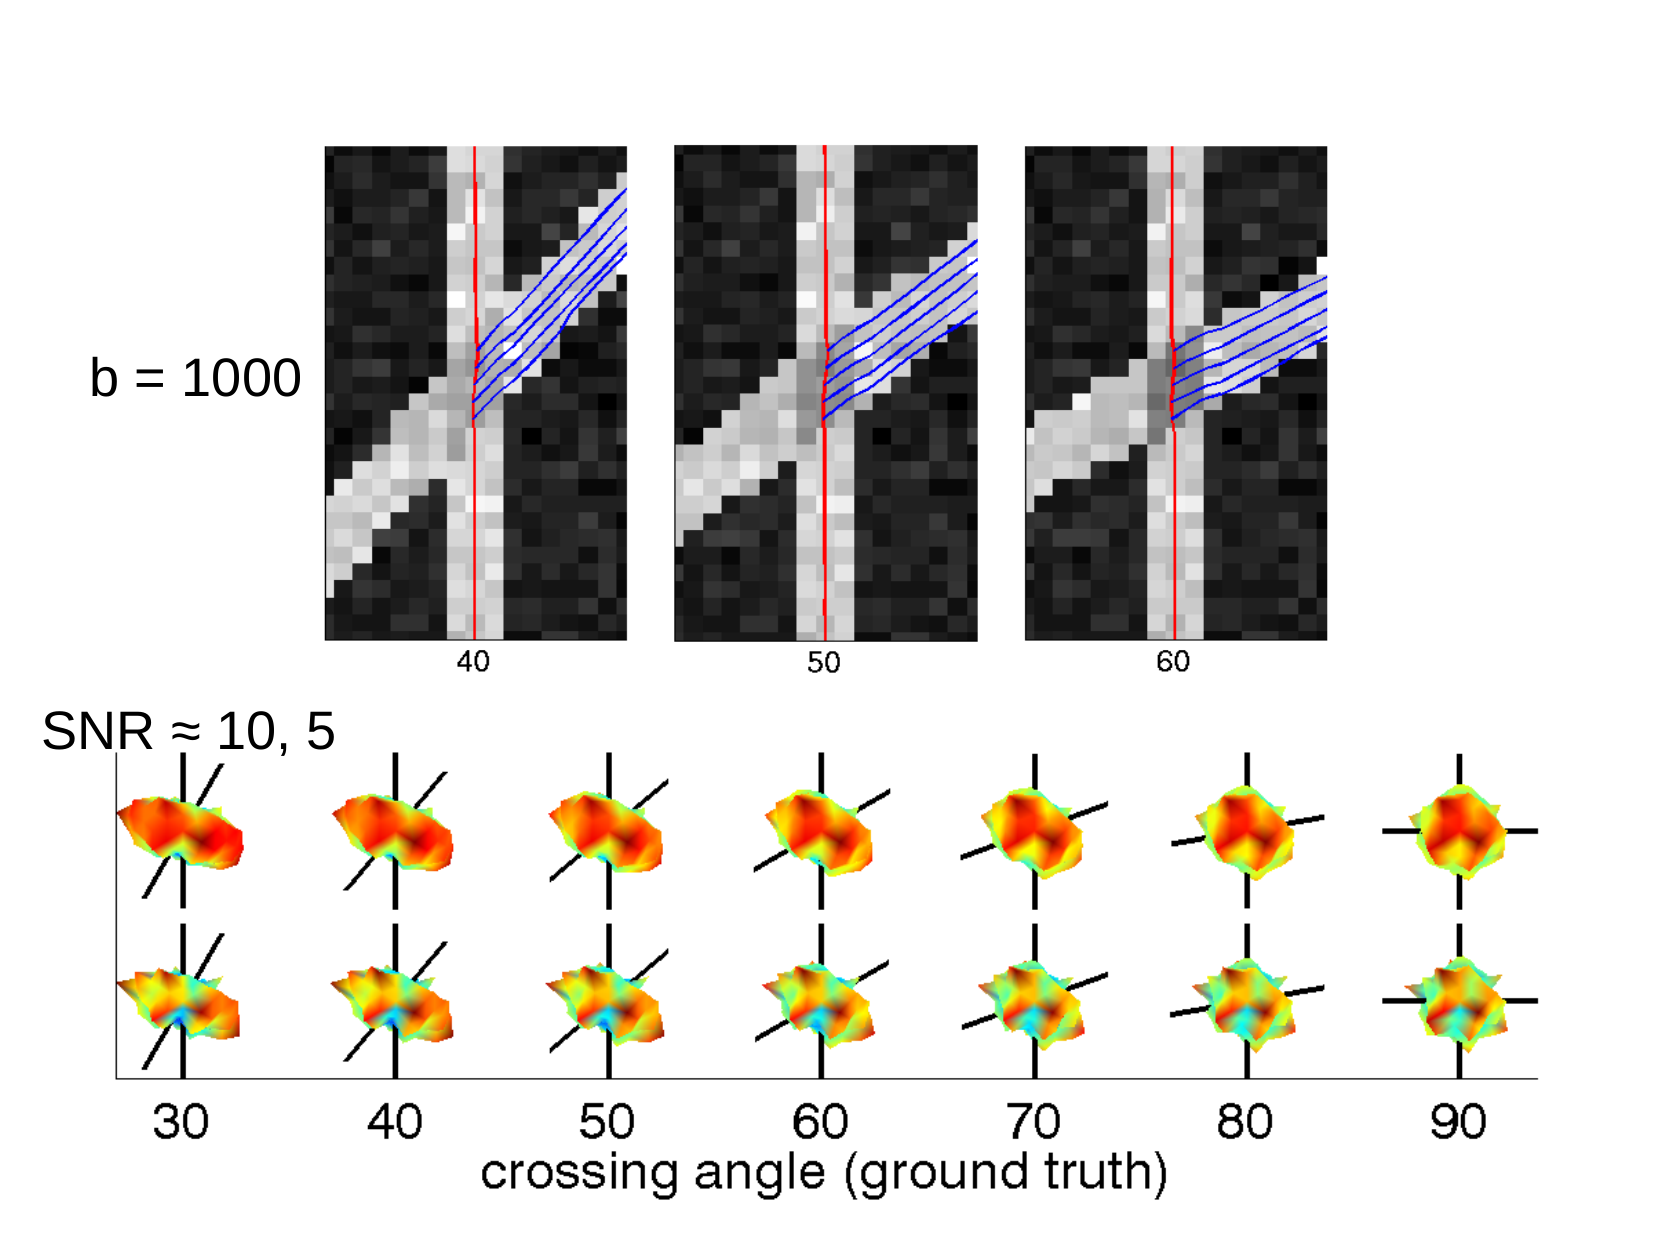

b = 1000
SNR ≈ 10, 5
42